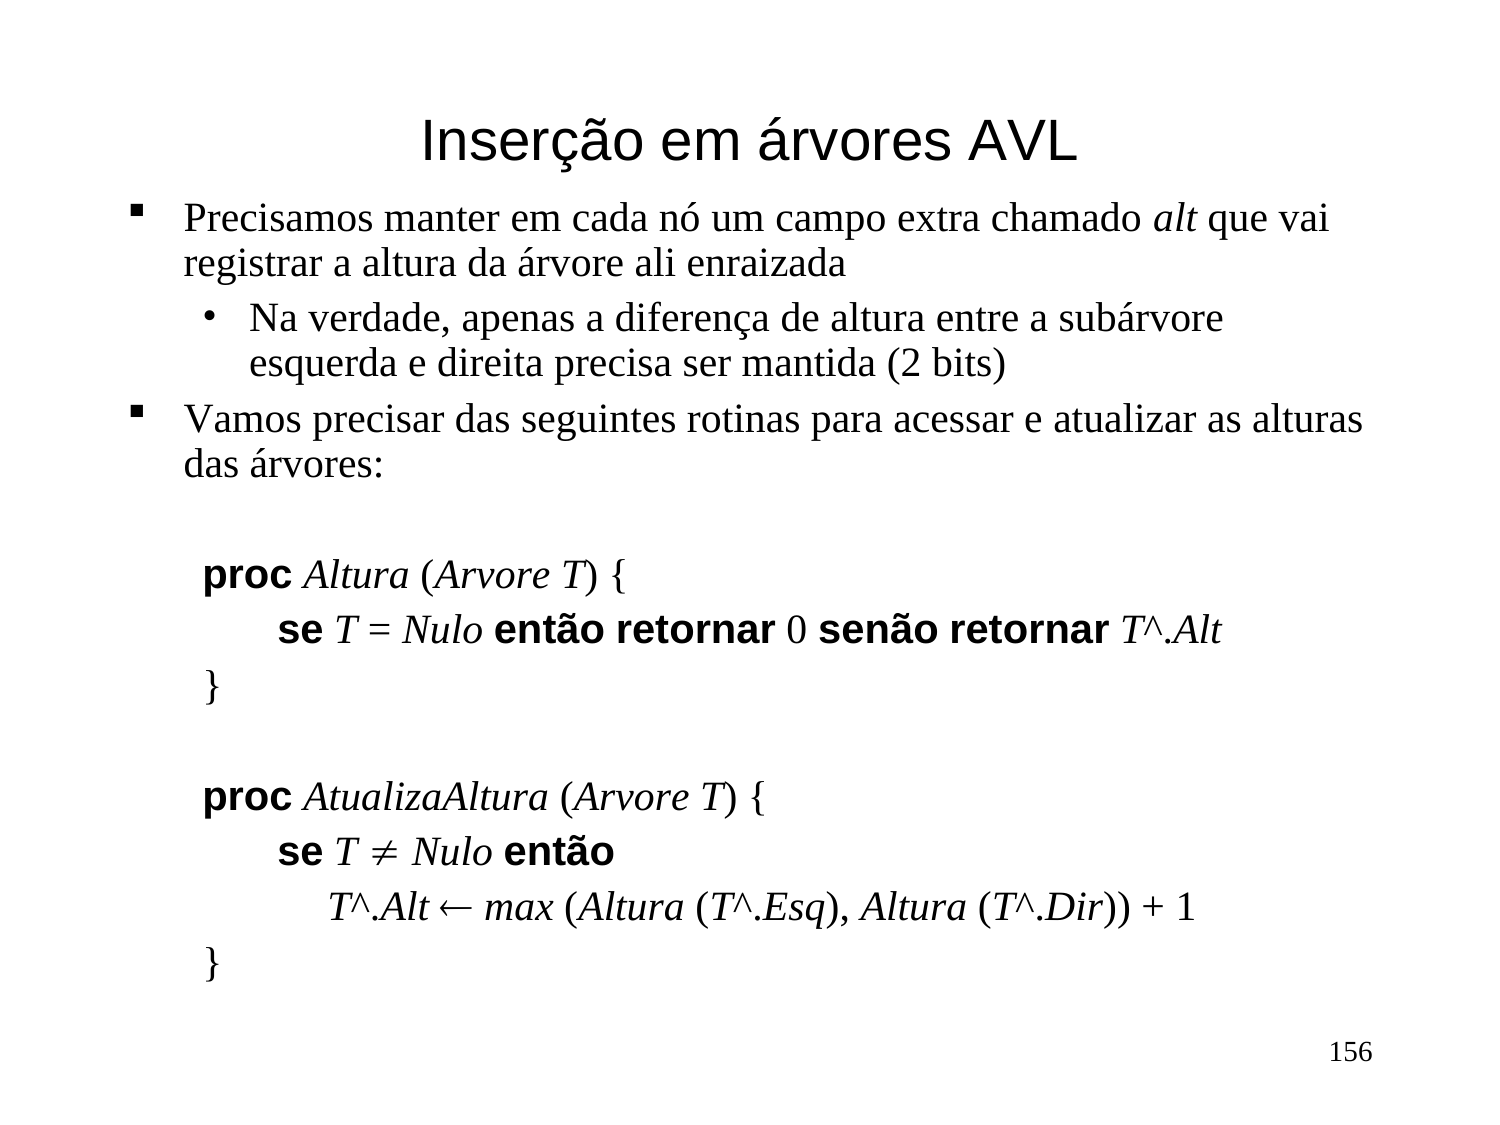

# Inserção em árvores AVL
Precisamos manter em cada nó um campo extra chamado alt que vai registrar a altura da árvore ali enraizada
Na verdade, apenas a diferença de altura entre a subárvore esquerda e direita precisa ser mantida (2 bits)
Vamos precisar das seguintes rotinas para acessar e atualizar as alturas das árvores:
proc Altura (Arvore T) {
 se T = Nulo então retornar 0 senão retornar T^.Alt
}
proc AtualizaAltura (Arvore T) {
 se T  Nulo então
 T^.Alt  max (Altura (T^.Esq), Altura (T^.Dir)) + 1
}
156